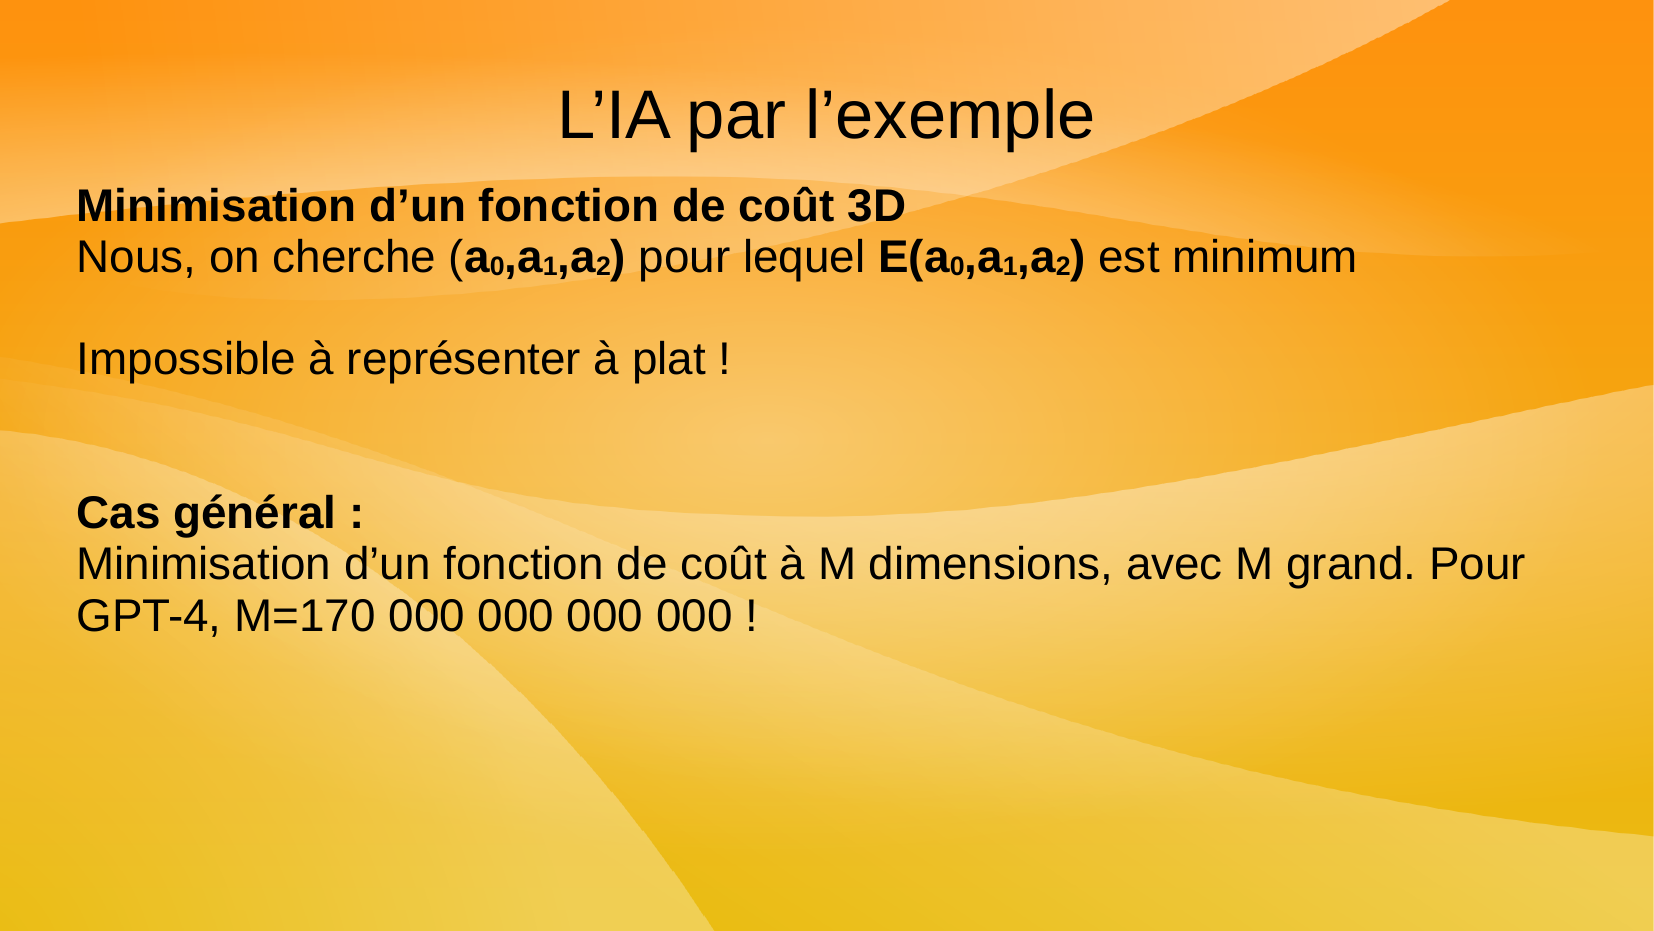

# L’IA par l’exemple
Minimisation d’un fonction de coût 3D
Nous, on cherche (a0,a1,a2) pour lequel E(a0,a1,a2) est minimum
Impossible à représenter à plat !
Cas général :
Minimisation d’un fonction de coût à M dimensions, avec M grand. Pour GPT-4, M=170 000 000 000 000 !